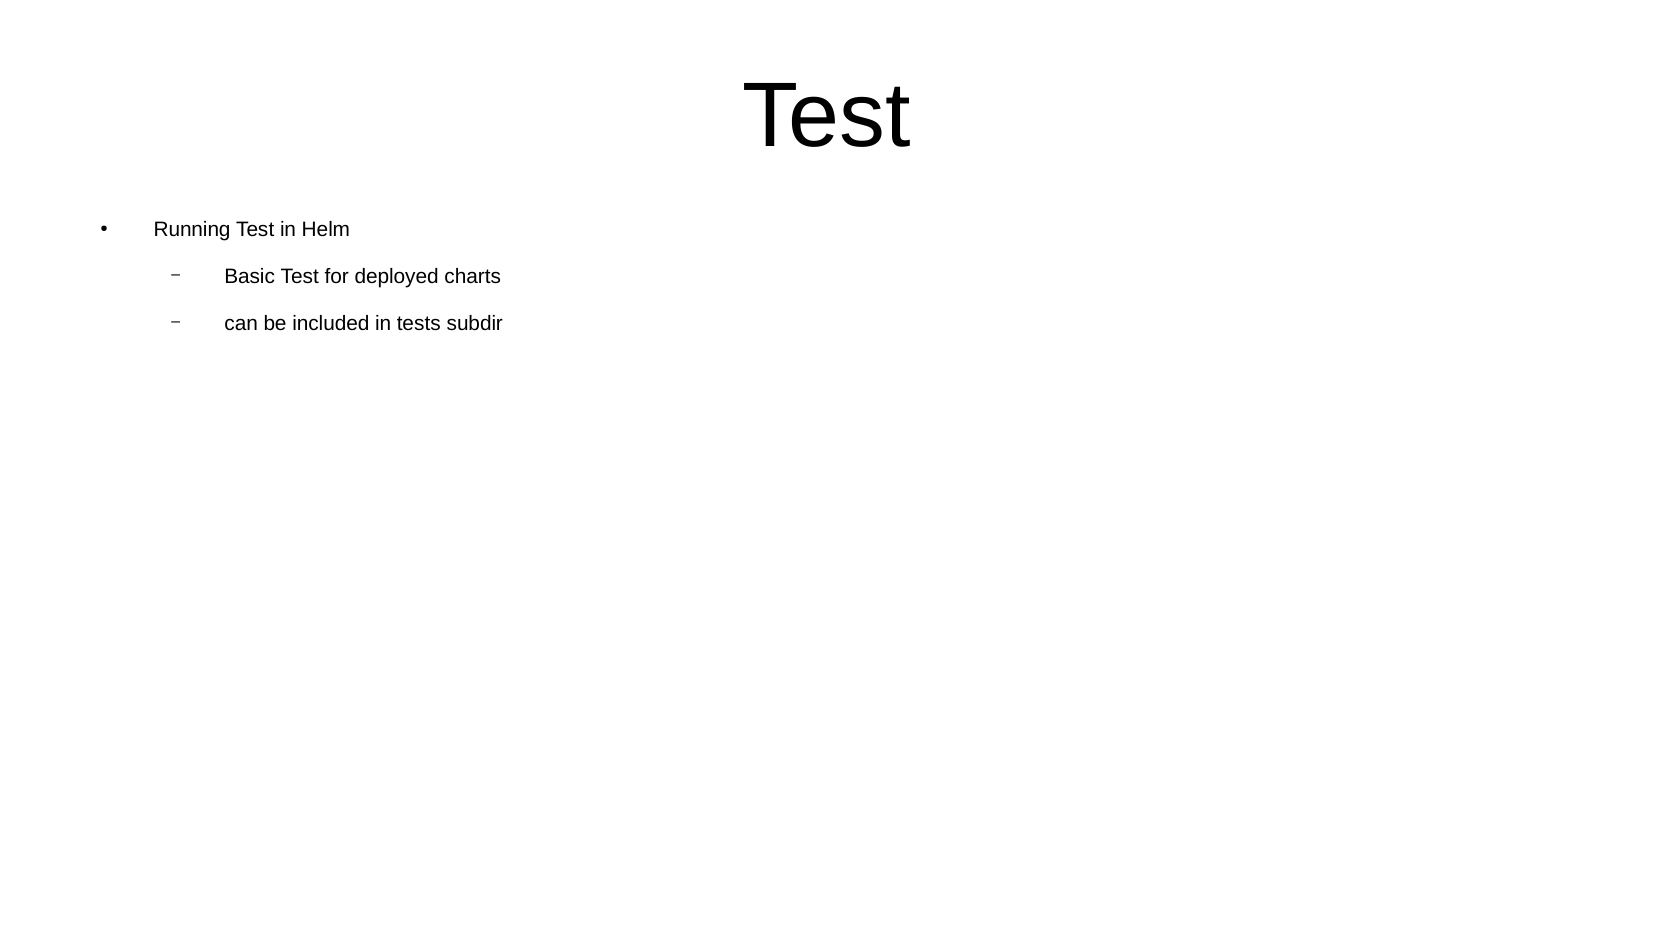

# Test
Running Test in Helm
Basic Test for deployed charts
can be included in tests subdir